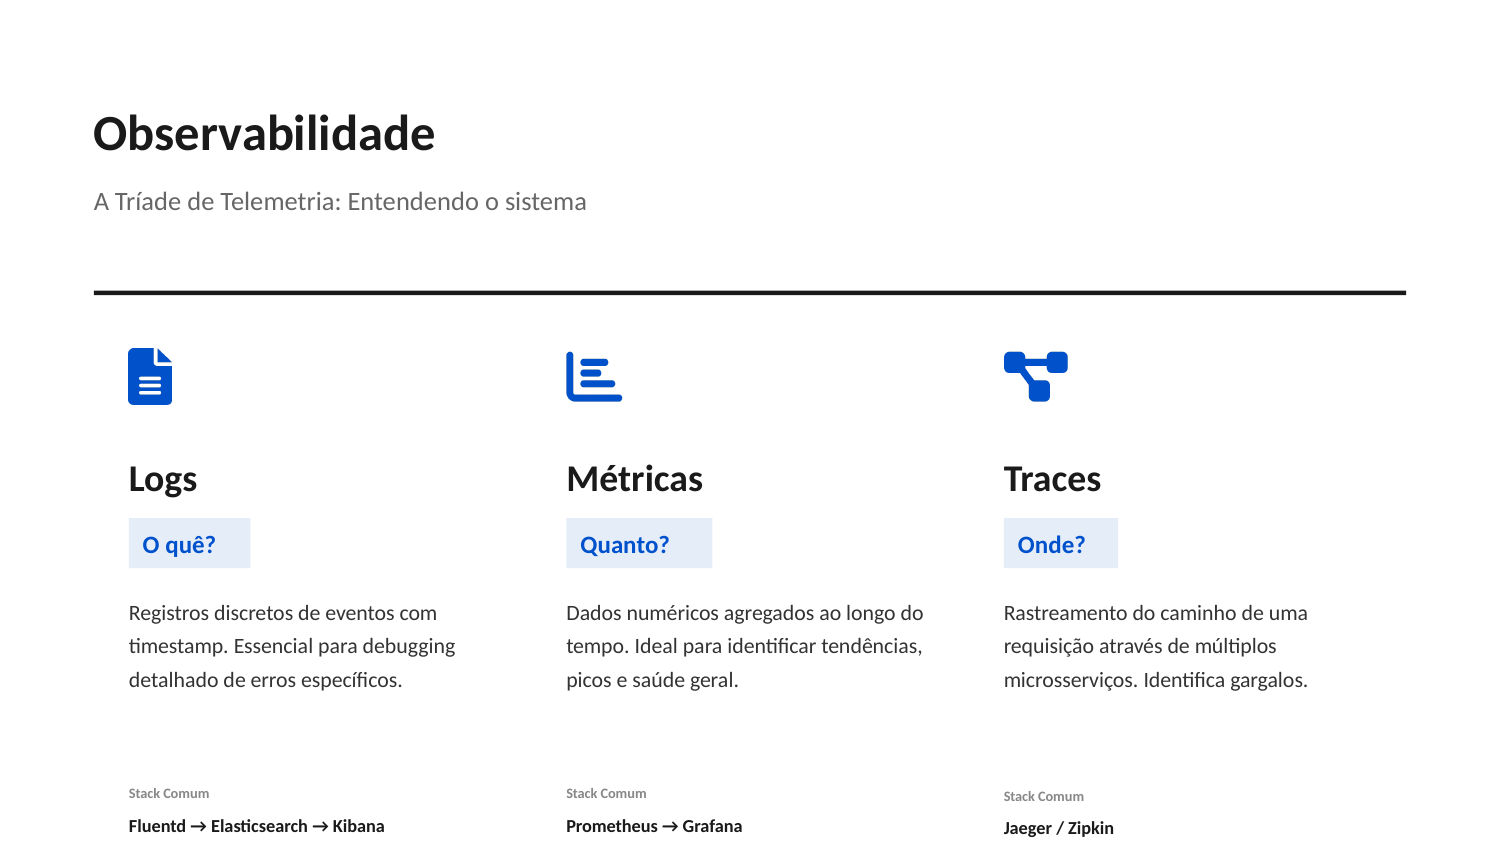

Observabilidade
A Tríade de Telemetria: Entendendo o sistema
Logs
Métricas
Traces
O quê?
Quanto?
Onde?
Registros discretos de eventos com timestamp. Essencial para debugging detalhado de erros específicos.
Dados numéricos agregados ao longo do tempo. Ideal para identificar tendências, picos e saúde geral.
Rastreamento do caminho de uma requisição através de múltiplos microsserviços. Identifica gargalos.
Stack Comum
Stack Comum
Stack Comum
Fluentd → Elasticsearch → Kibana
Prometheus → Grafana
Jaeger / Zipkin